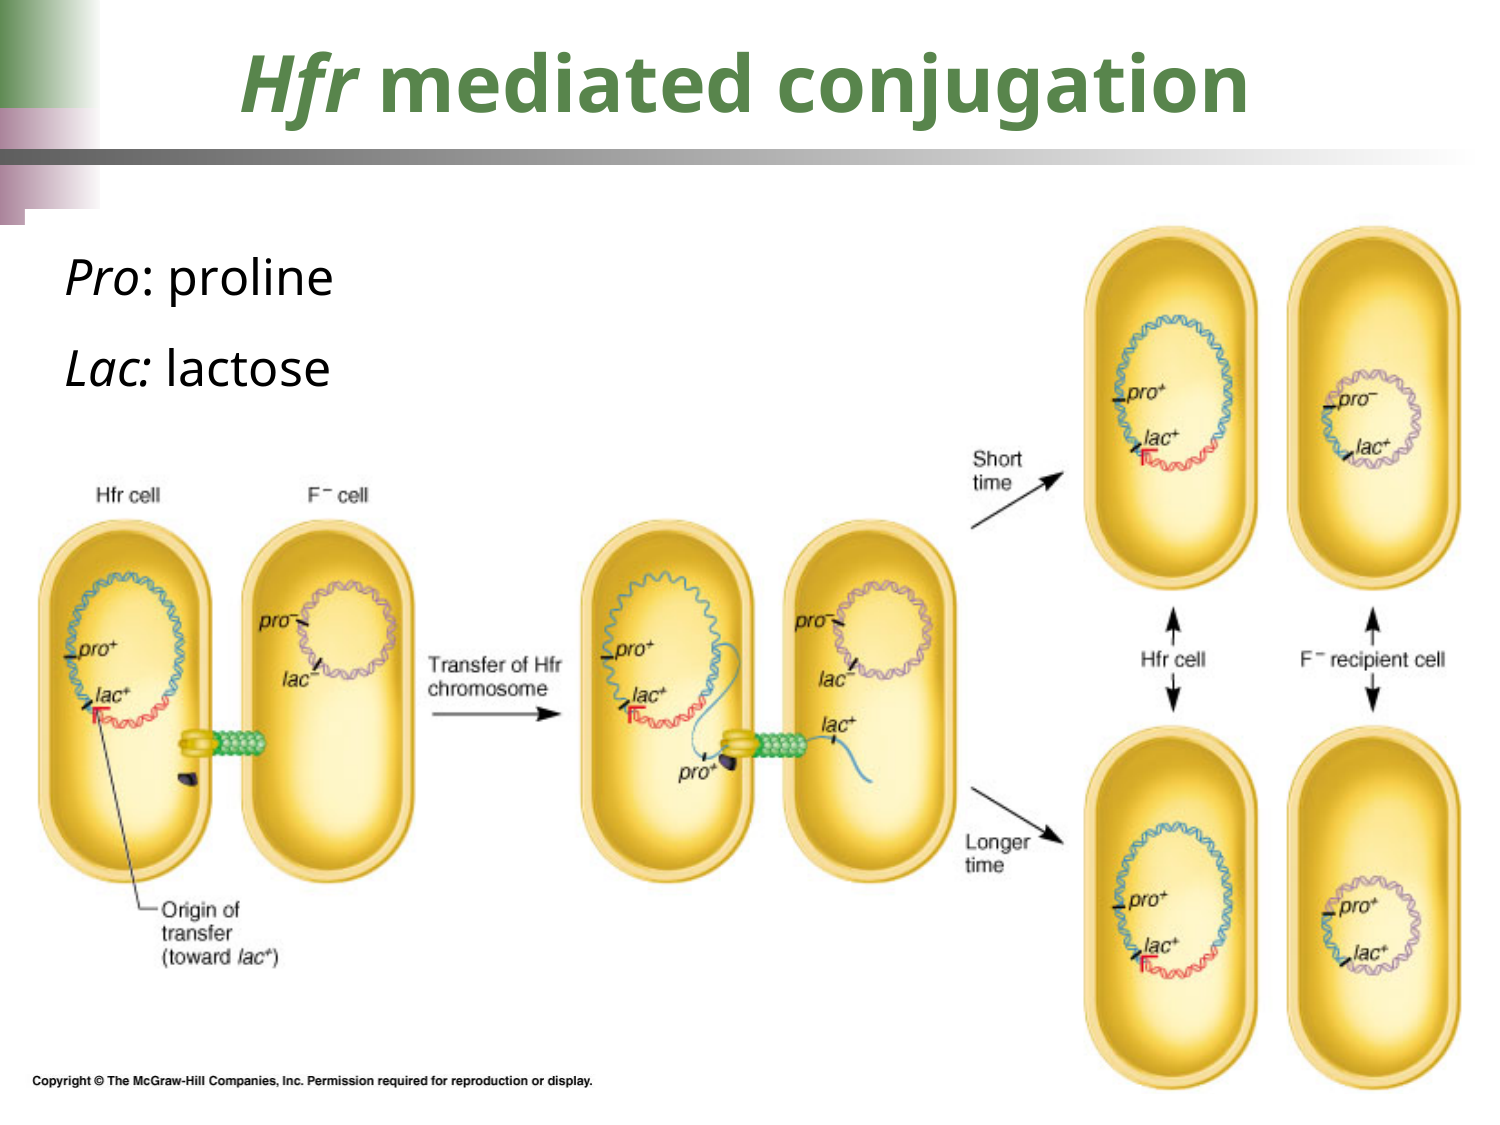

# Hfr mediated conjugation
Pro: proline
Lac: lactose